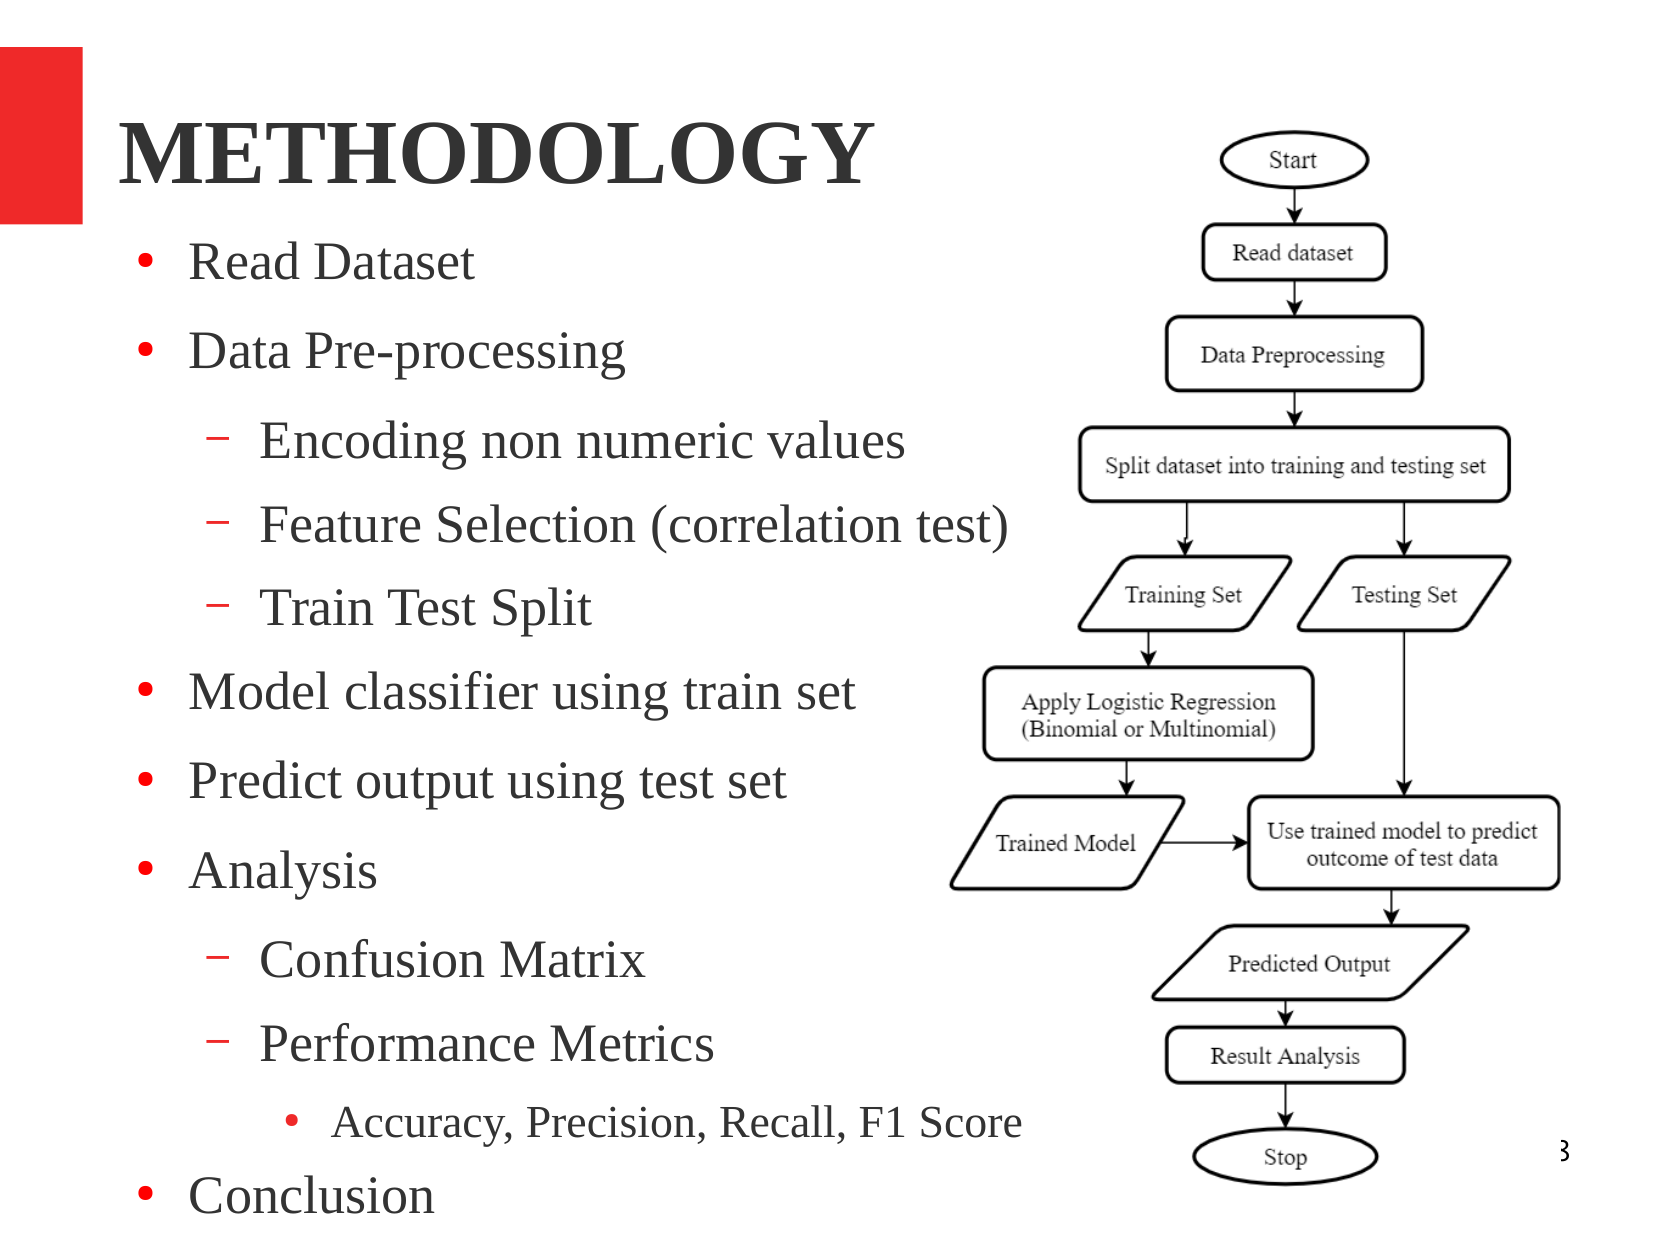

# METHODOLOGY
Read Dataset
Data Pre-processing
Encoding non numeric values
Feature Selection (correlation test)
Train Test Split
Model classifier using train set
Predict output using test set
Analysis
Confusion Matrix
Performance Metrics
Accuracy, Precision, Recall, F1 Score
Conclusion
8